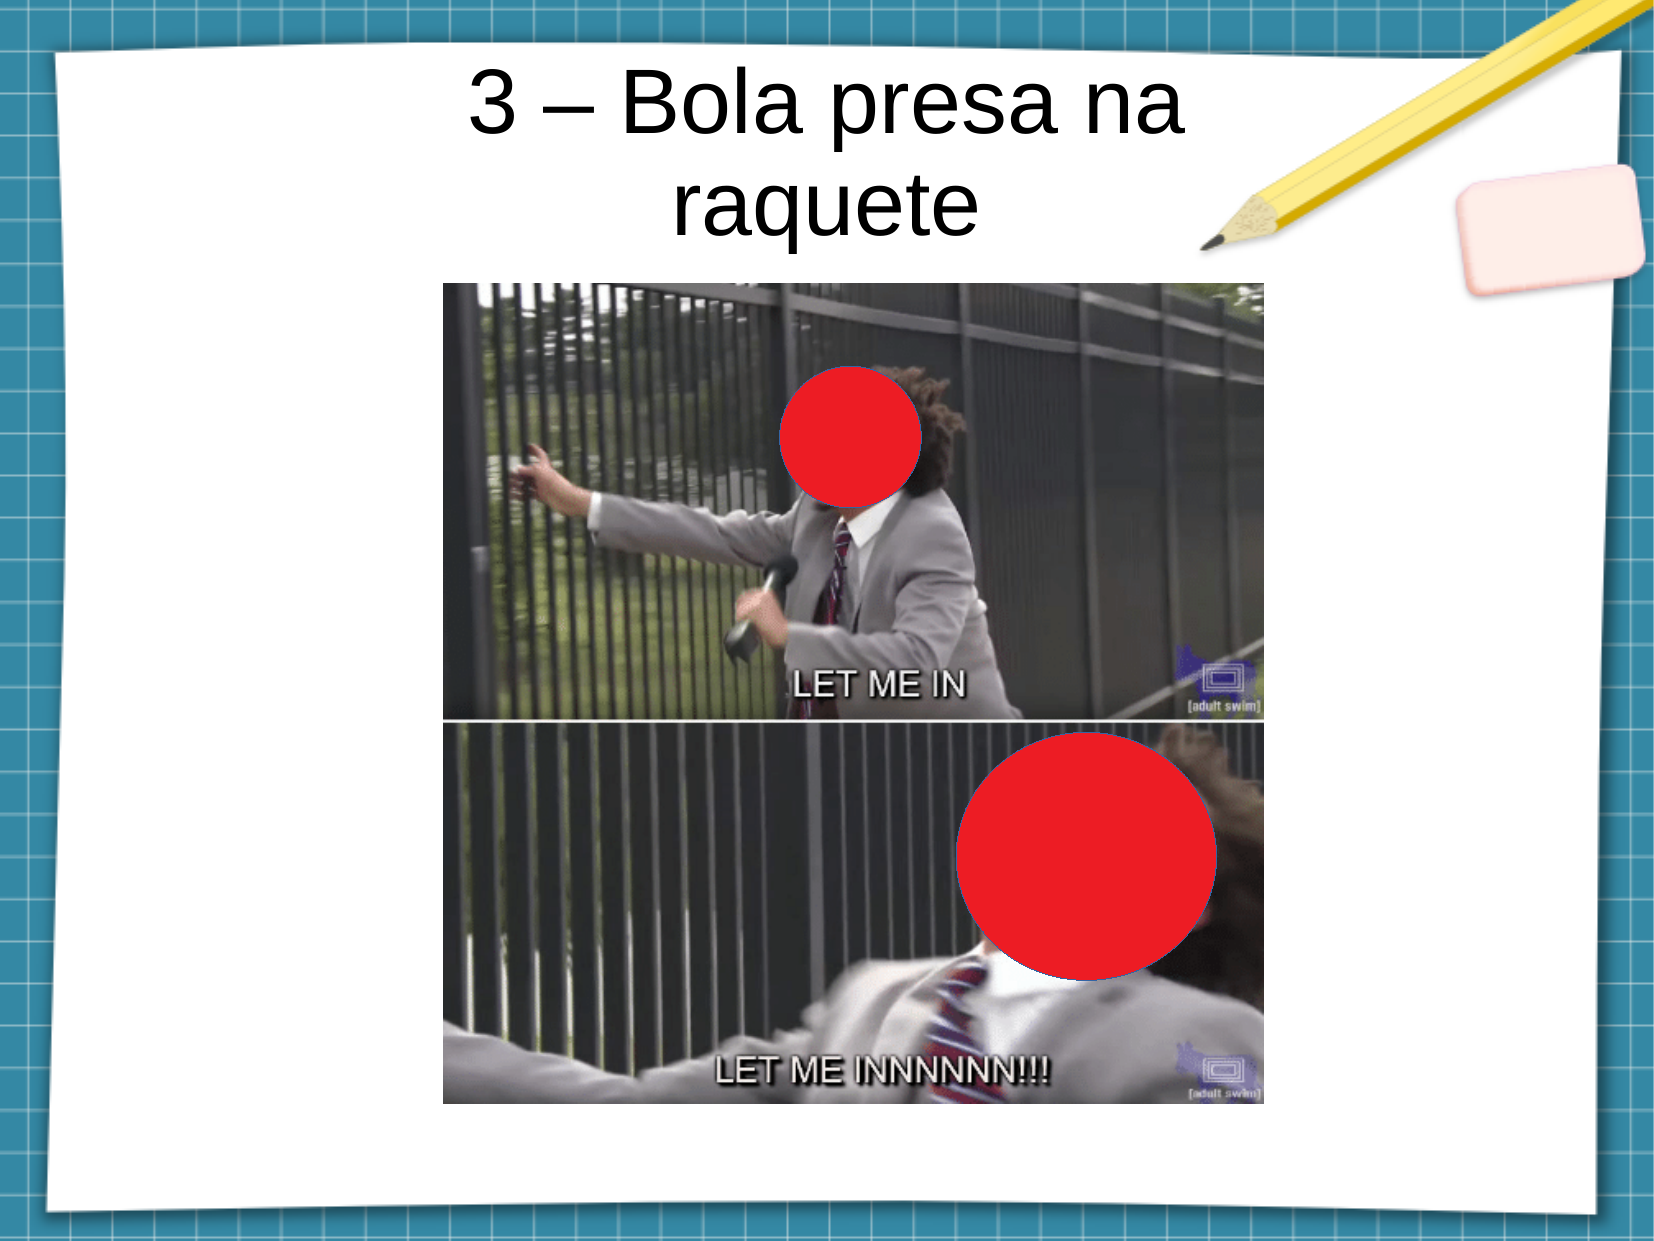

# 3 – Bola presa na raquete